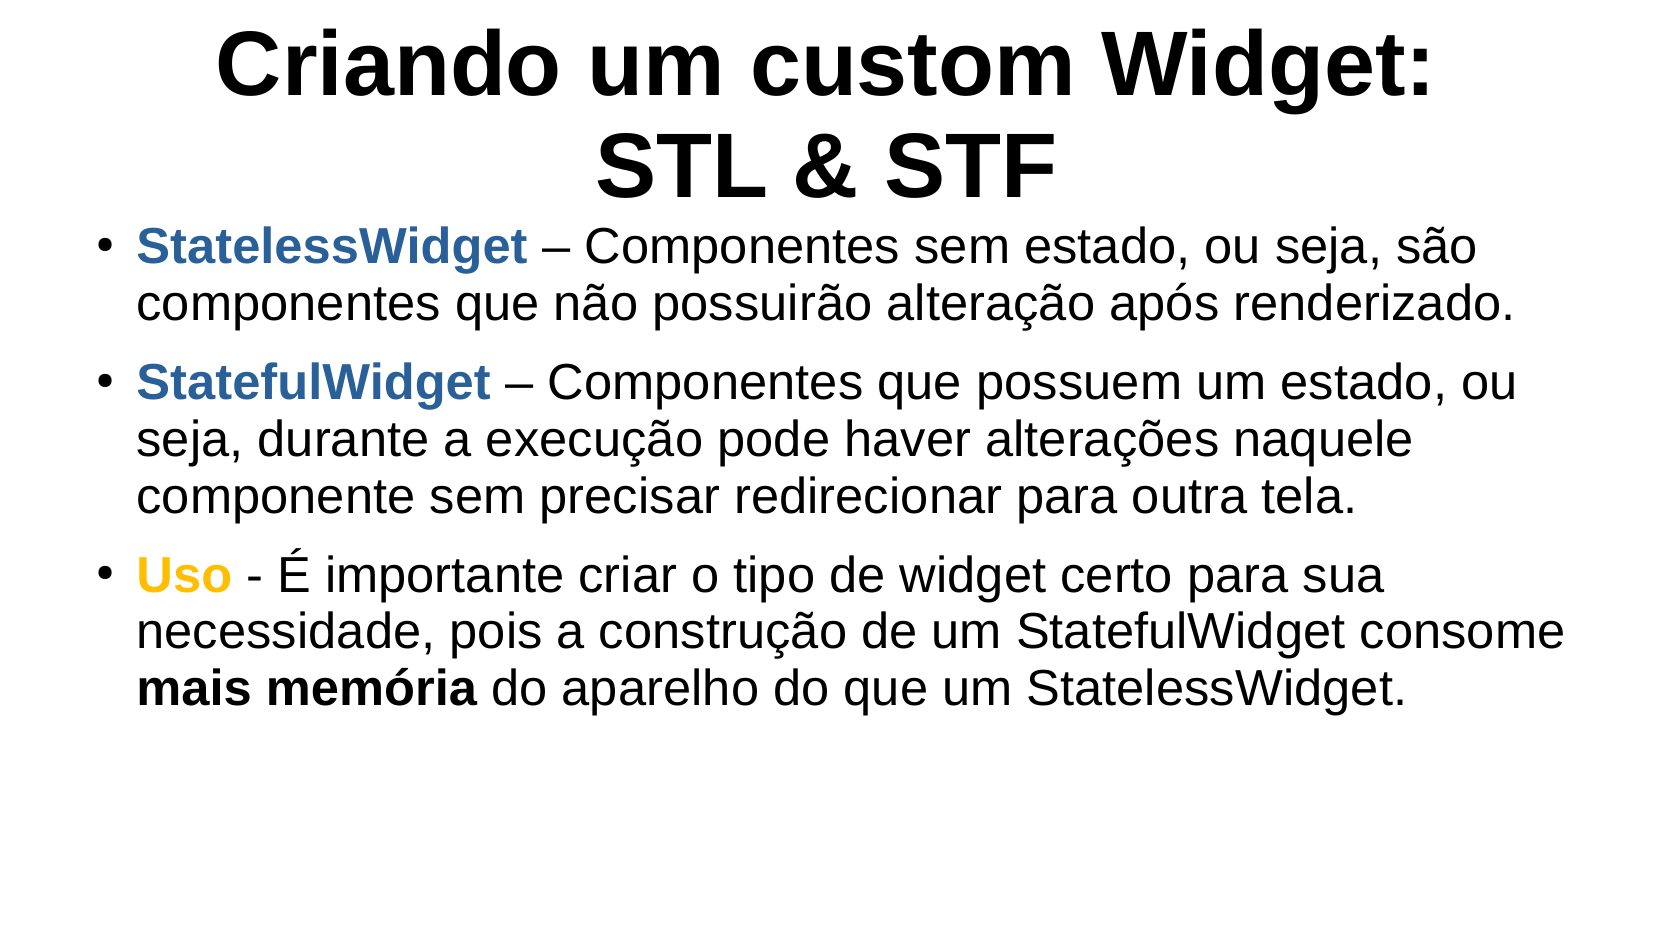

# Criando um custom Widget: STL & STF
StatelessWidget – Componentes sem estado, ou seja, são componentes que não possuirão alteração após renderizado.
StatefulWidget – Componentes que possuem um estado, ou seja, durante a execução pode haver alterações naquele componente sem precisar redirecionar para outra tela.
Uso - É importante criar o tipo de widget certo para sua necessidade, pois a construção de um StatefulWidget consome mais memória do aparelho do que um StatelessWidget.